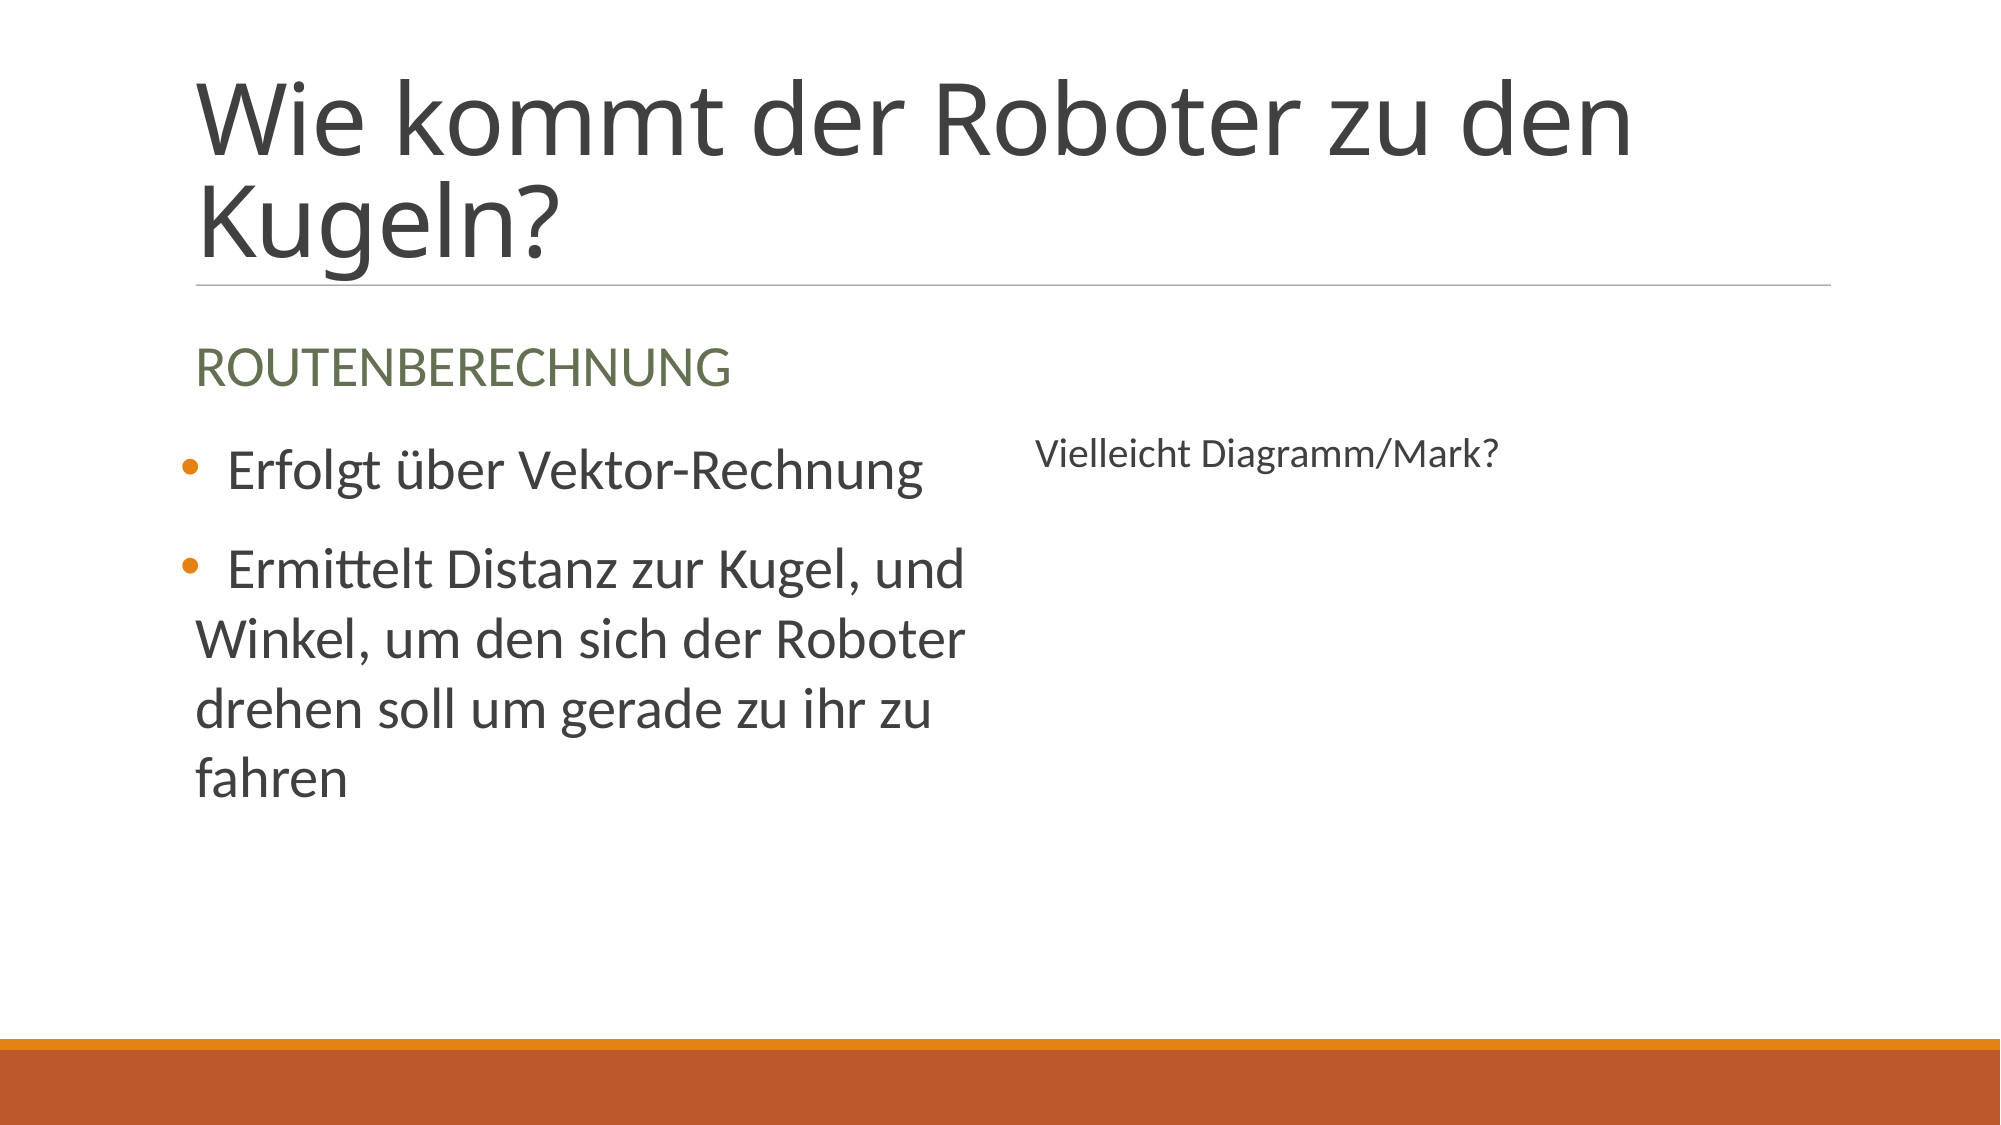

# Wie kommt der Roboter zu den Kugeln?
Routenberechnung
 Erfolgt über Vektor-Rechnung
 Ermittelt Distanz zur Kugel, und Winkel, um den sich der Roboter drehen soll um gerade zu ihr zu fahren
Vielleicht Diagramm/Mark?